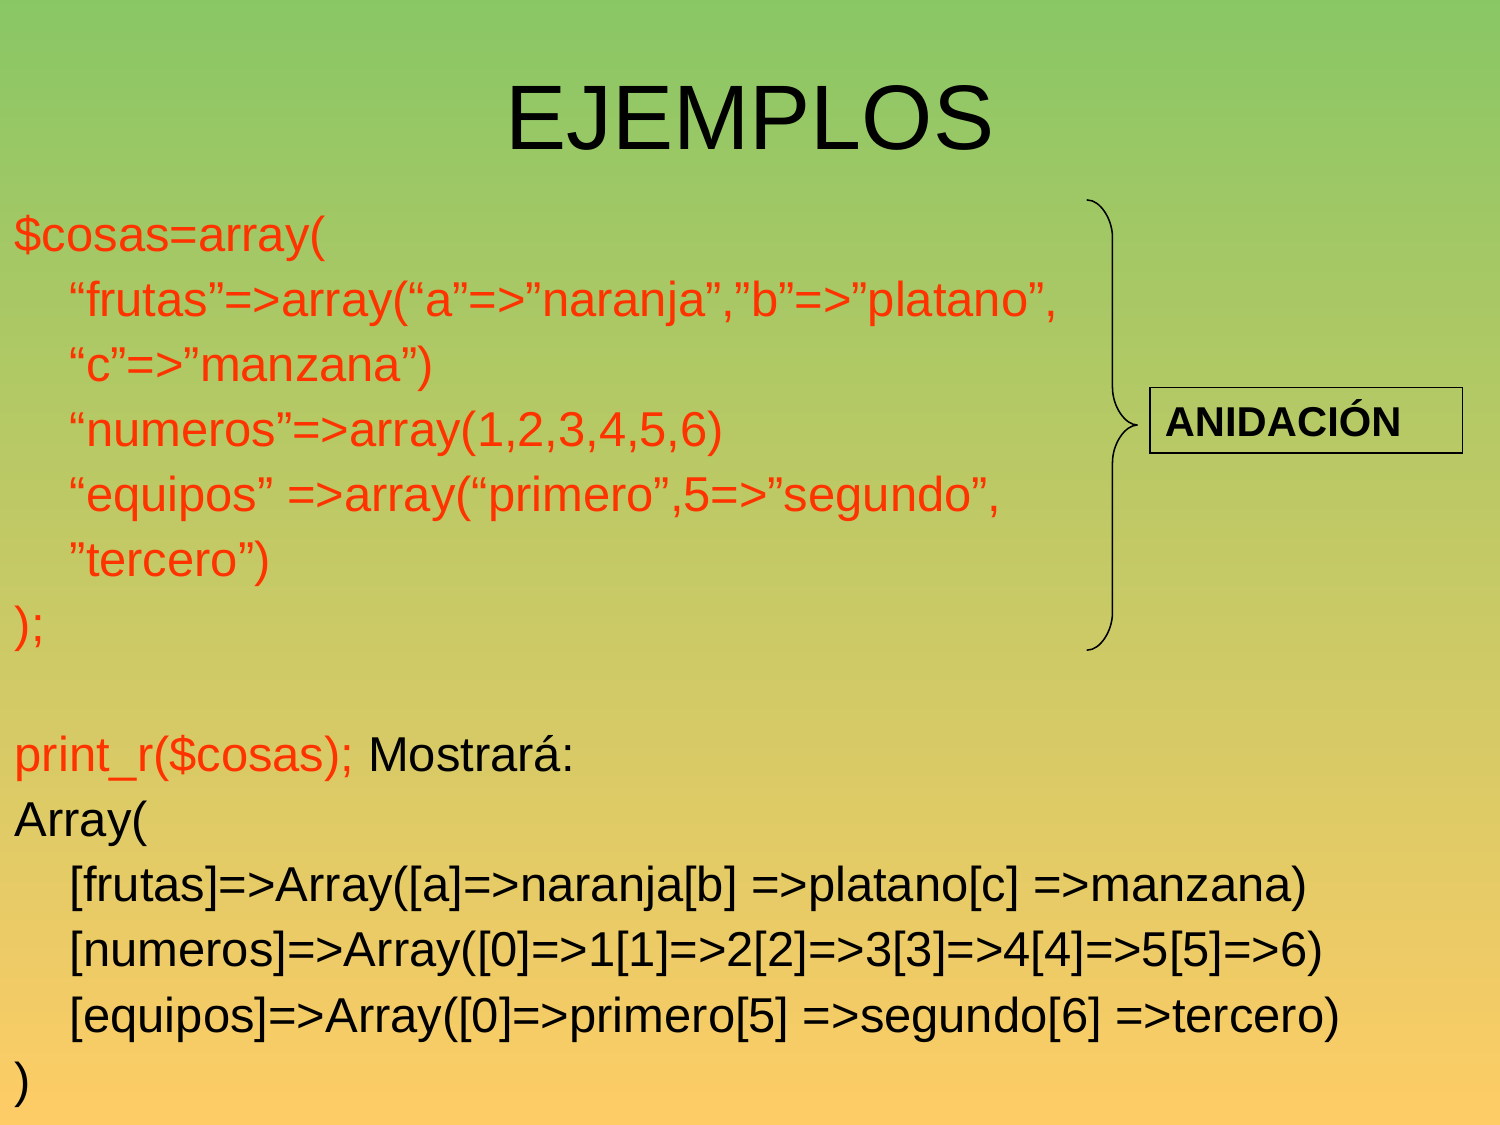

# $cosas=array(
	“frutas”=>array(“a”=>”naranja”,”b”=>”platano”,
		“c”=>”manzana”)
	“numeros”=>array(1,2,3,4,5,6)
	“equipos” =>array(“primero”,5=>”segundo”,
		”tercero”)
);
print_r($cosas); Mostrará:
Array(
	[frutas]=>Array([a]=>naranja[b] =>platano[c] =>manzana)
	[numeros]=>Array([0]=>1[1]=>2[2]=>3[3]=>4[4]=>5[5]=>6)
	[equipos]=>Array([0]=>primero[5] =>segundo[6] =>tercero)
)
EJEMPLOS
ANIDACIÓN